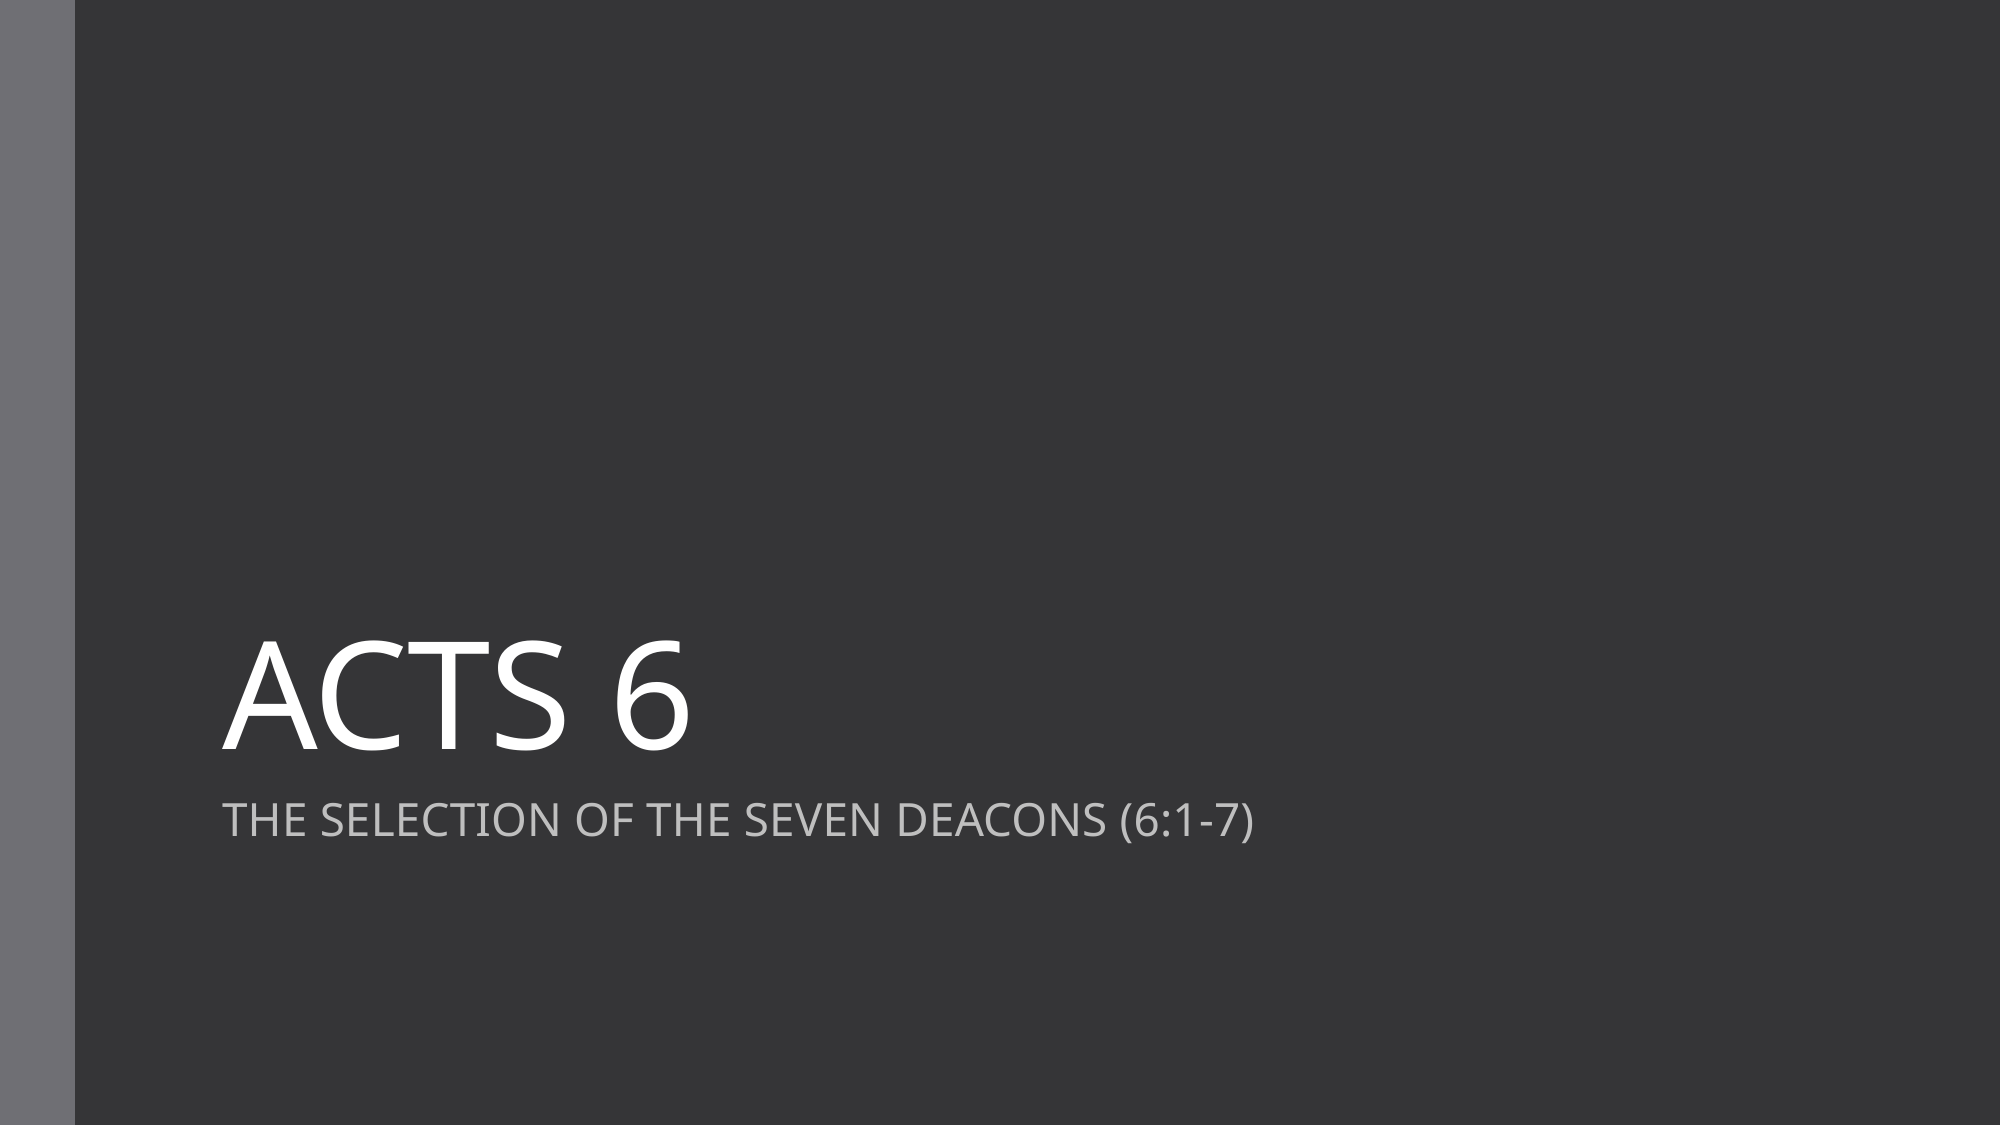

# ACTS 6
THE SELECTION OF THE SEVEN DEACONS (6:1-7)